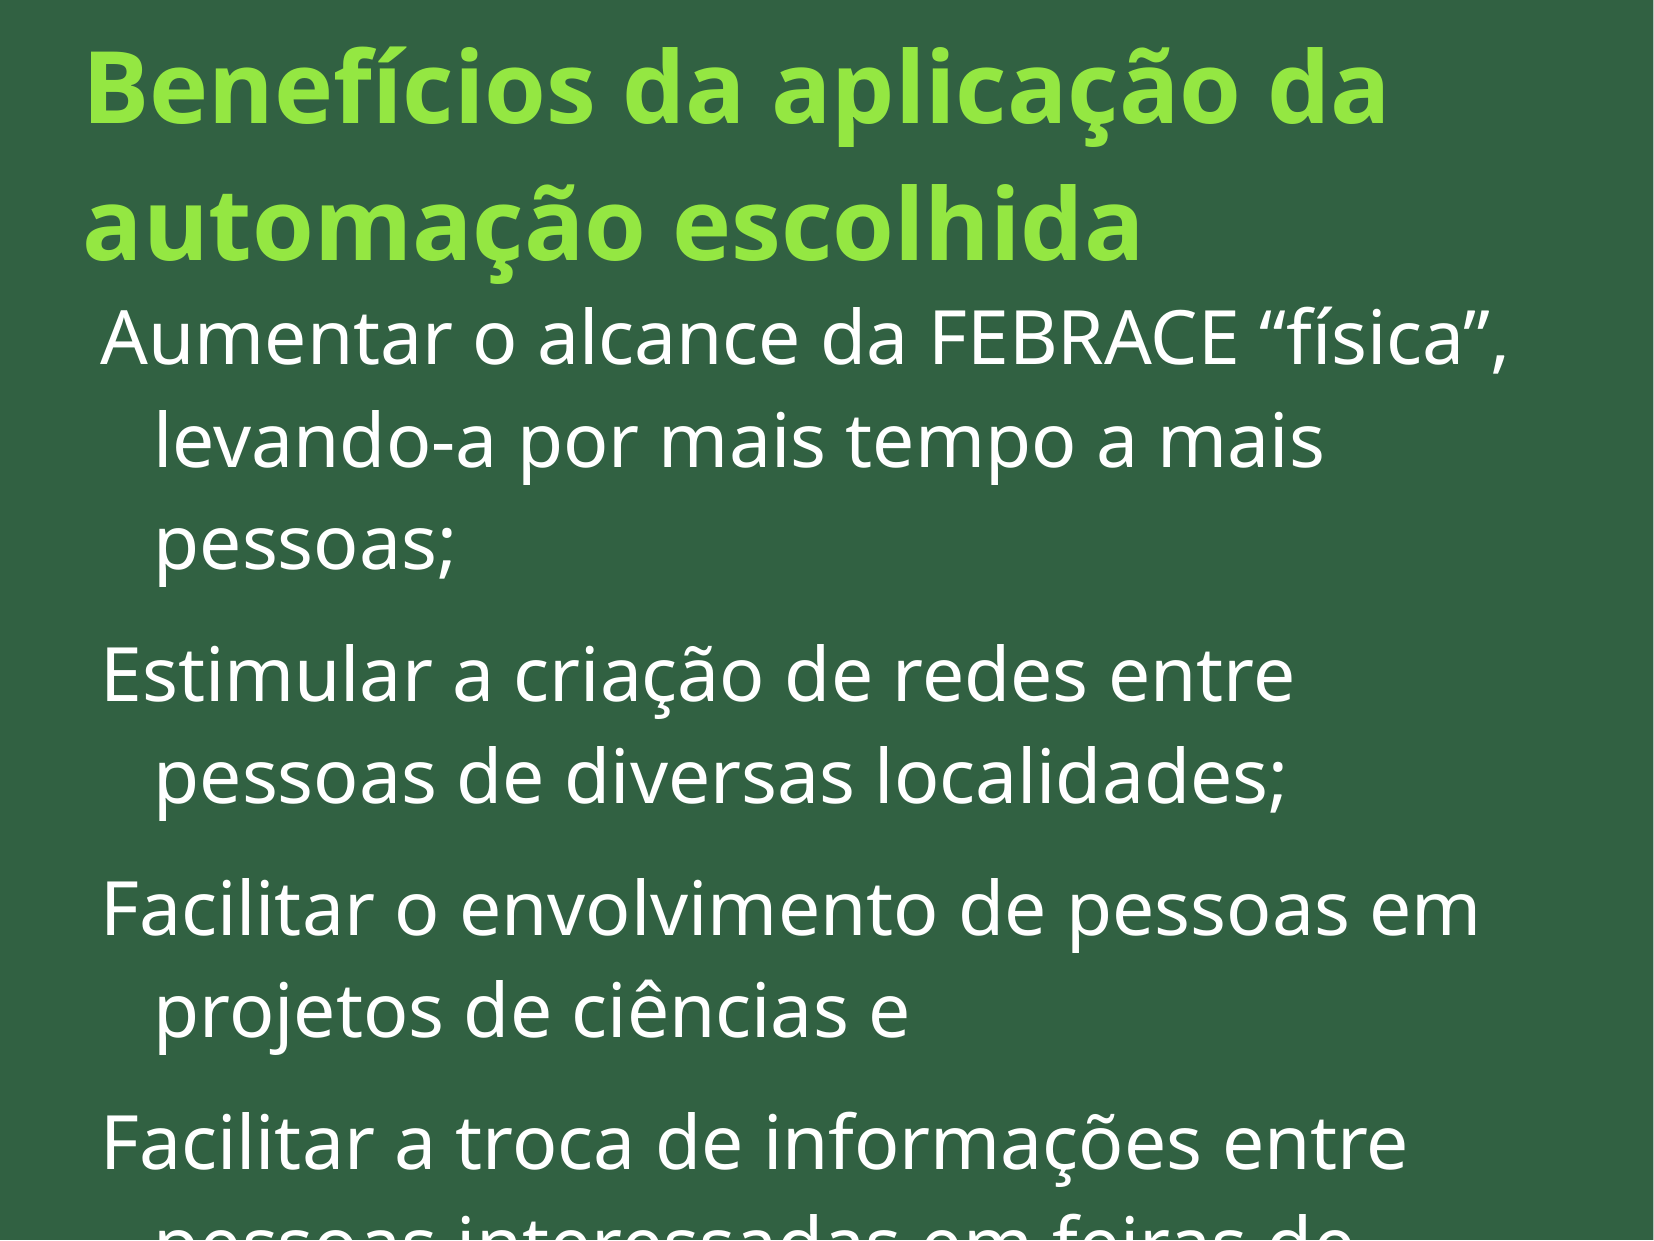

# Benefícios da aplicação da automação escolhida
Aumentar o alcance da FEBRACE “física”, levando-a por mais tempo a mais pessoas;
Estimular a criação de redes entre pessoas de diversas localidades;
Facilitar o envolvimento de pessoas em projetos de ciências e
Facilitar a troca de informações entre pessoas interessadas em feiras de ciências.